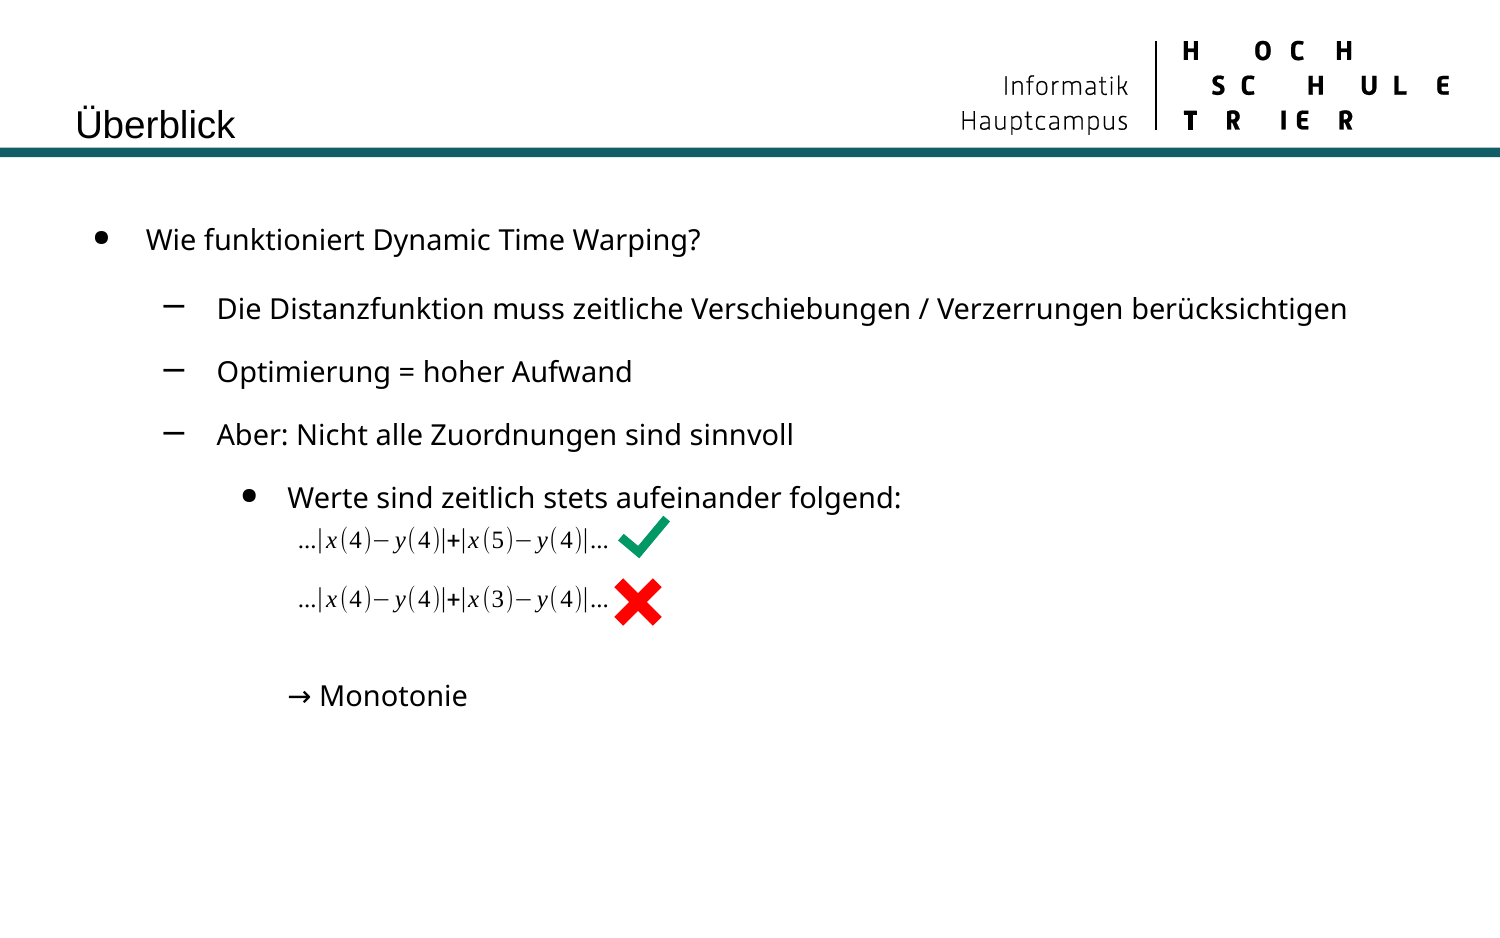

# Überblick
Wie funktioniert Dynamic Time Warping?
Die Distanzfunktion muss zeitliche Verschiebungen / Verzerrungen berücksichtigen
Optimierung = hoher Aufwand
Aber: Nicht alle Zuordnungen sind sinnvoll
Werte sind zeitlich stets aufeinander folgend:
→ Monotonie